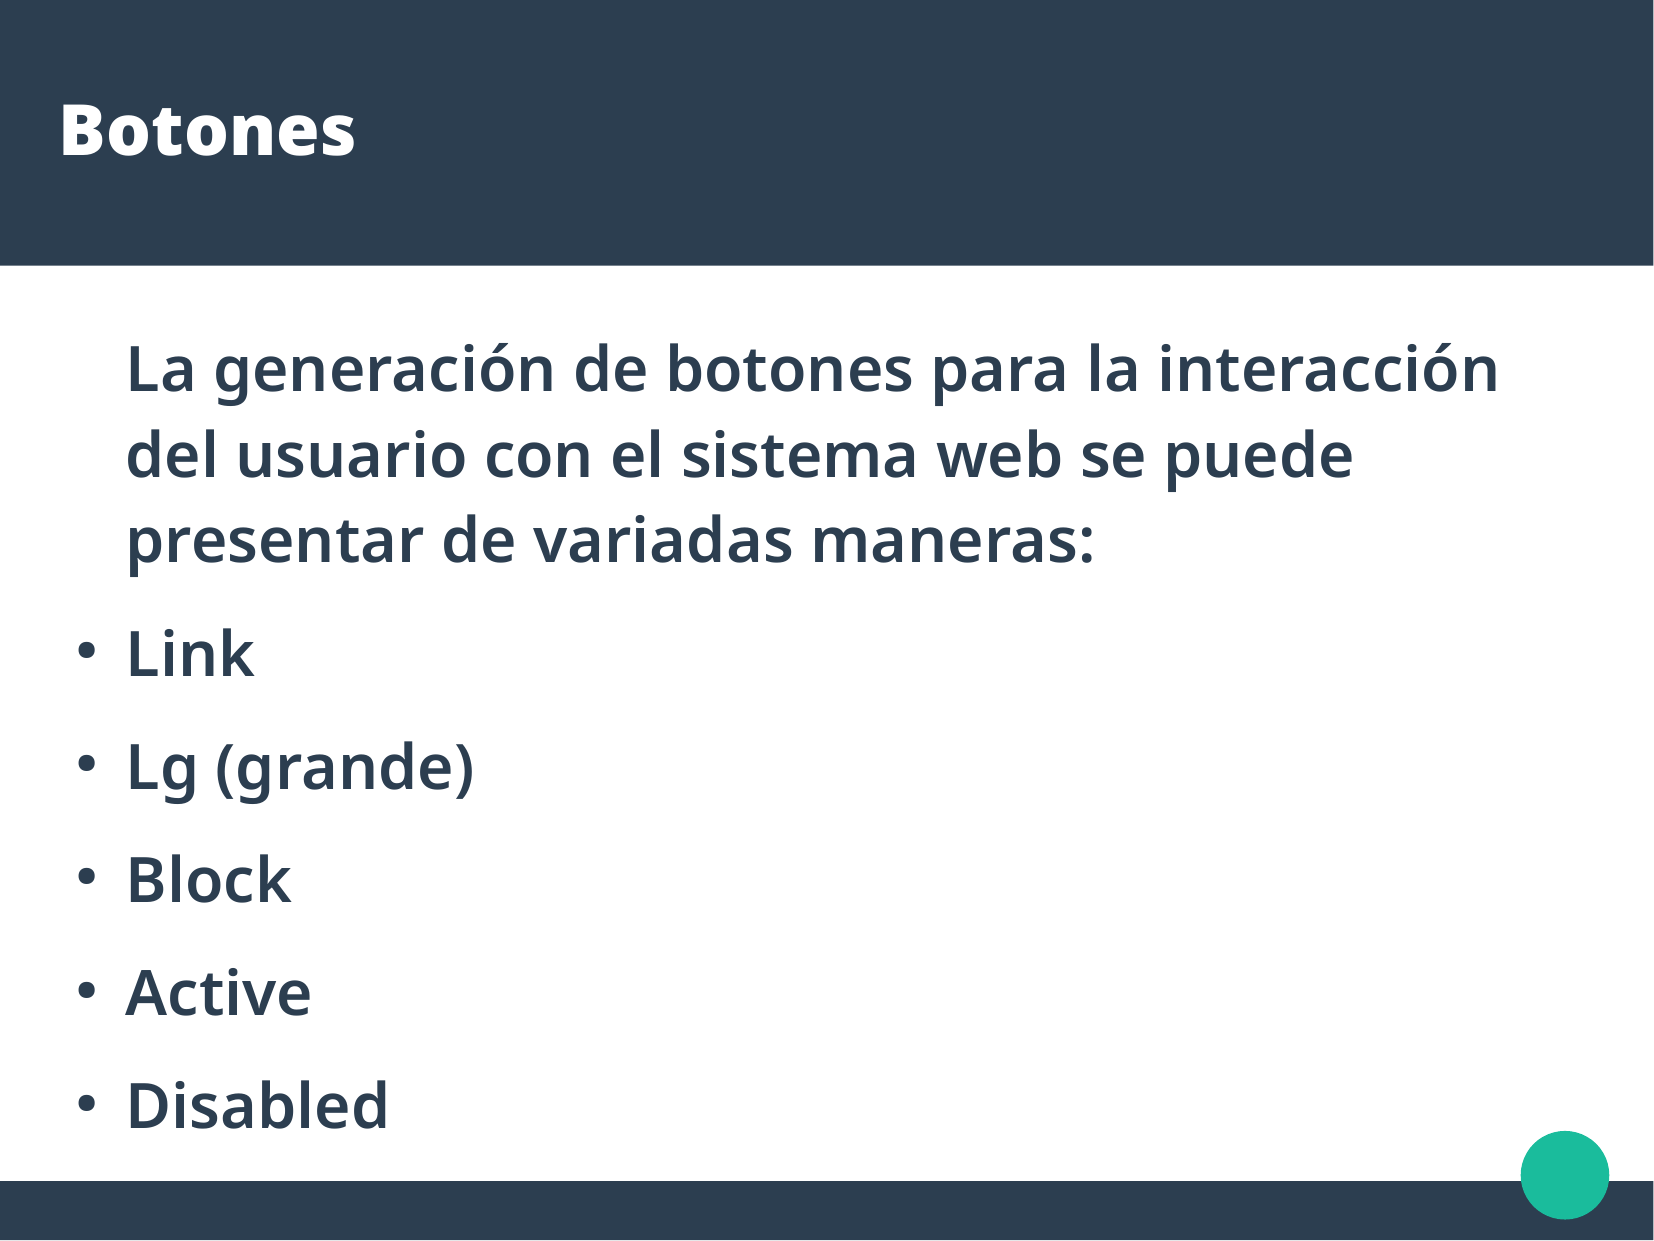

# Botones
La generación de botones para la interacción del usuario con el sistema web se puede presentar de variadas maneras:
Link
Lg (grande)
Block
Active
Disabled